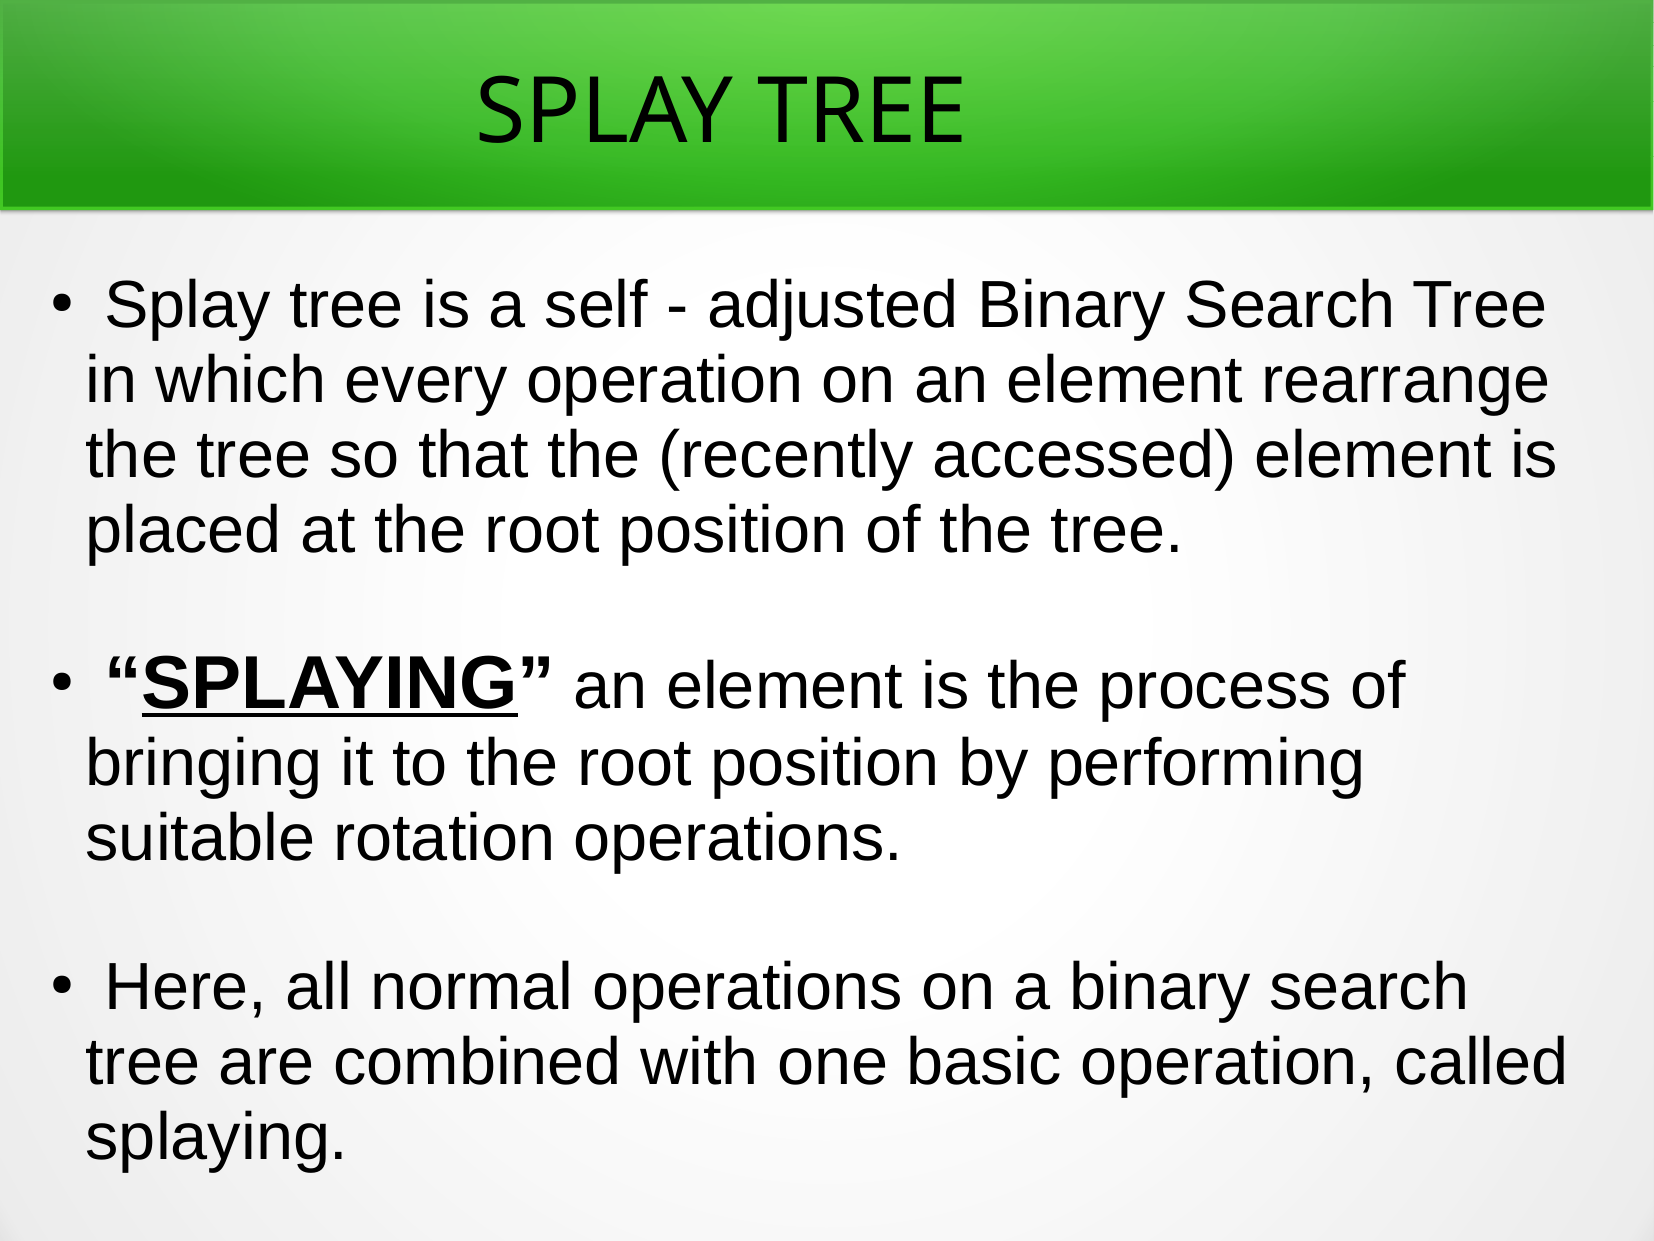

SPLAY TREE
 Splay tree is a self - adjusted Binary Search Tree in which every operation on an element rearrange the tree so that the (recently accessed) element is placed at the root position of the tree.
 “SPLAYING” an element is the process of bringing it to the root position by performing suitable rotation operations.
 Here, all normal operations on a binary search tree are combined with one basic operation, called splaying.